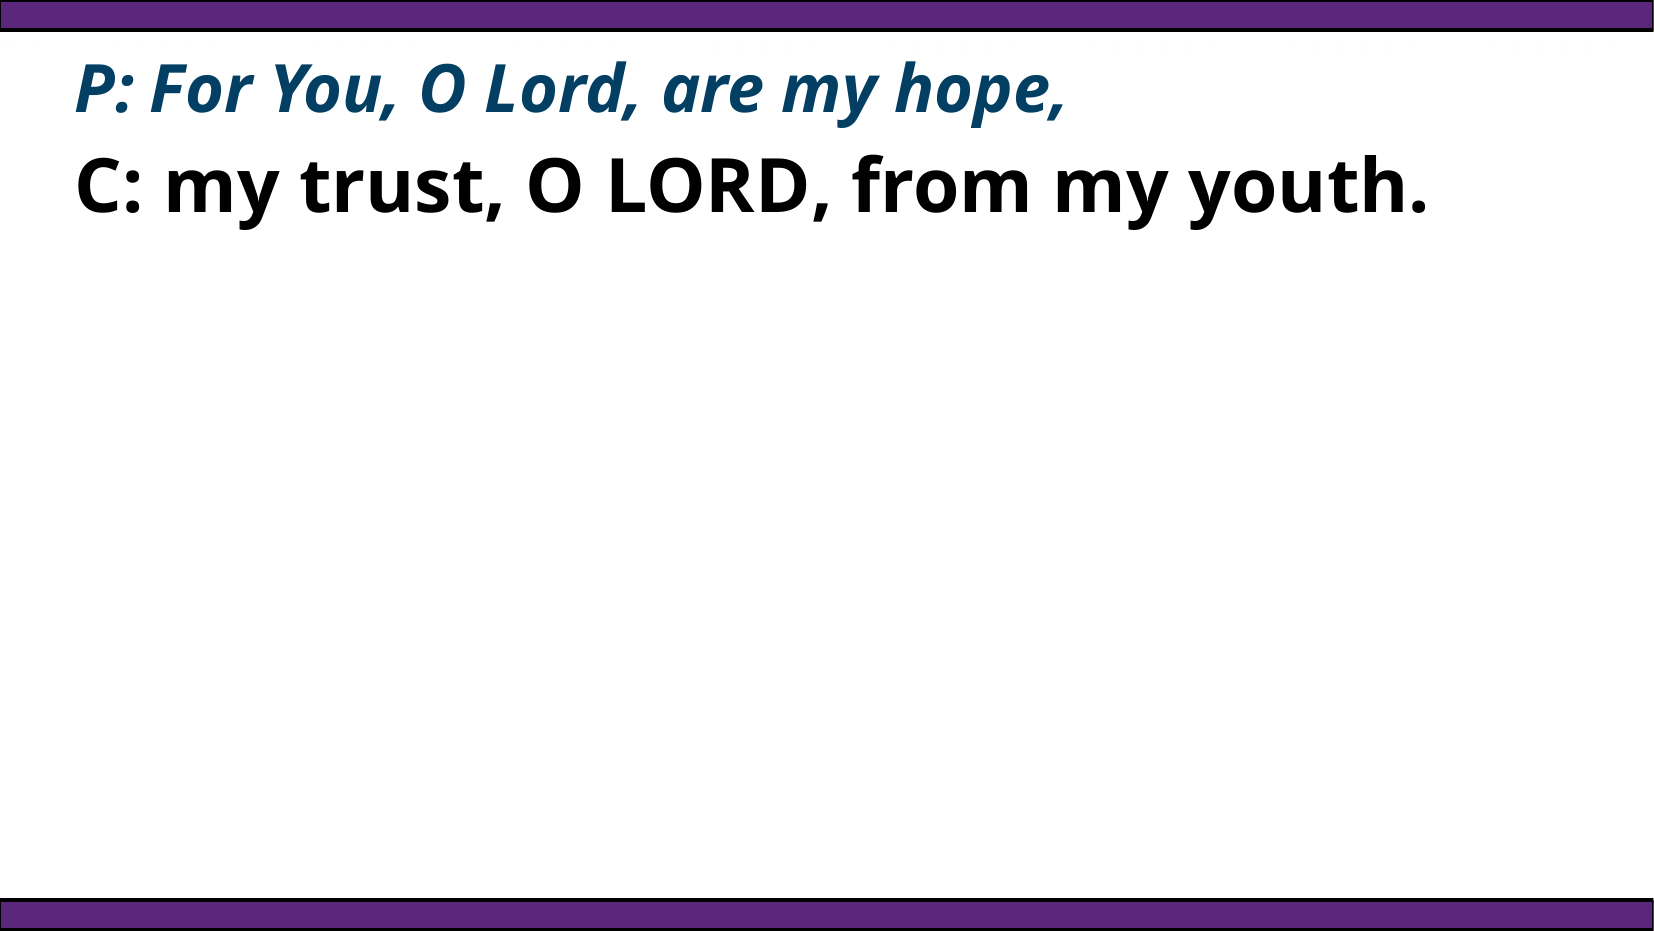

P:	For You, O Lord, are my hope,
C: my trust, O Lord, from my youth.